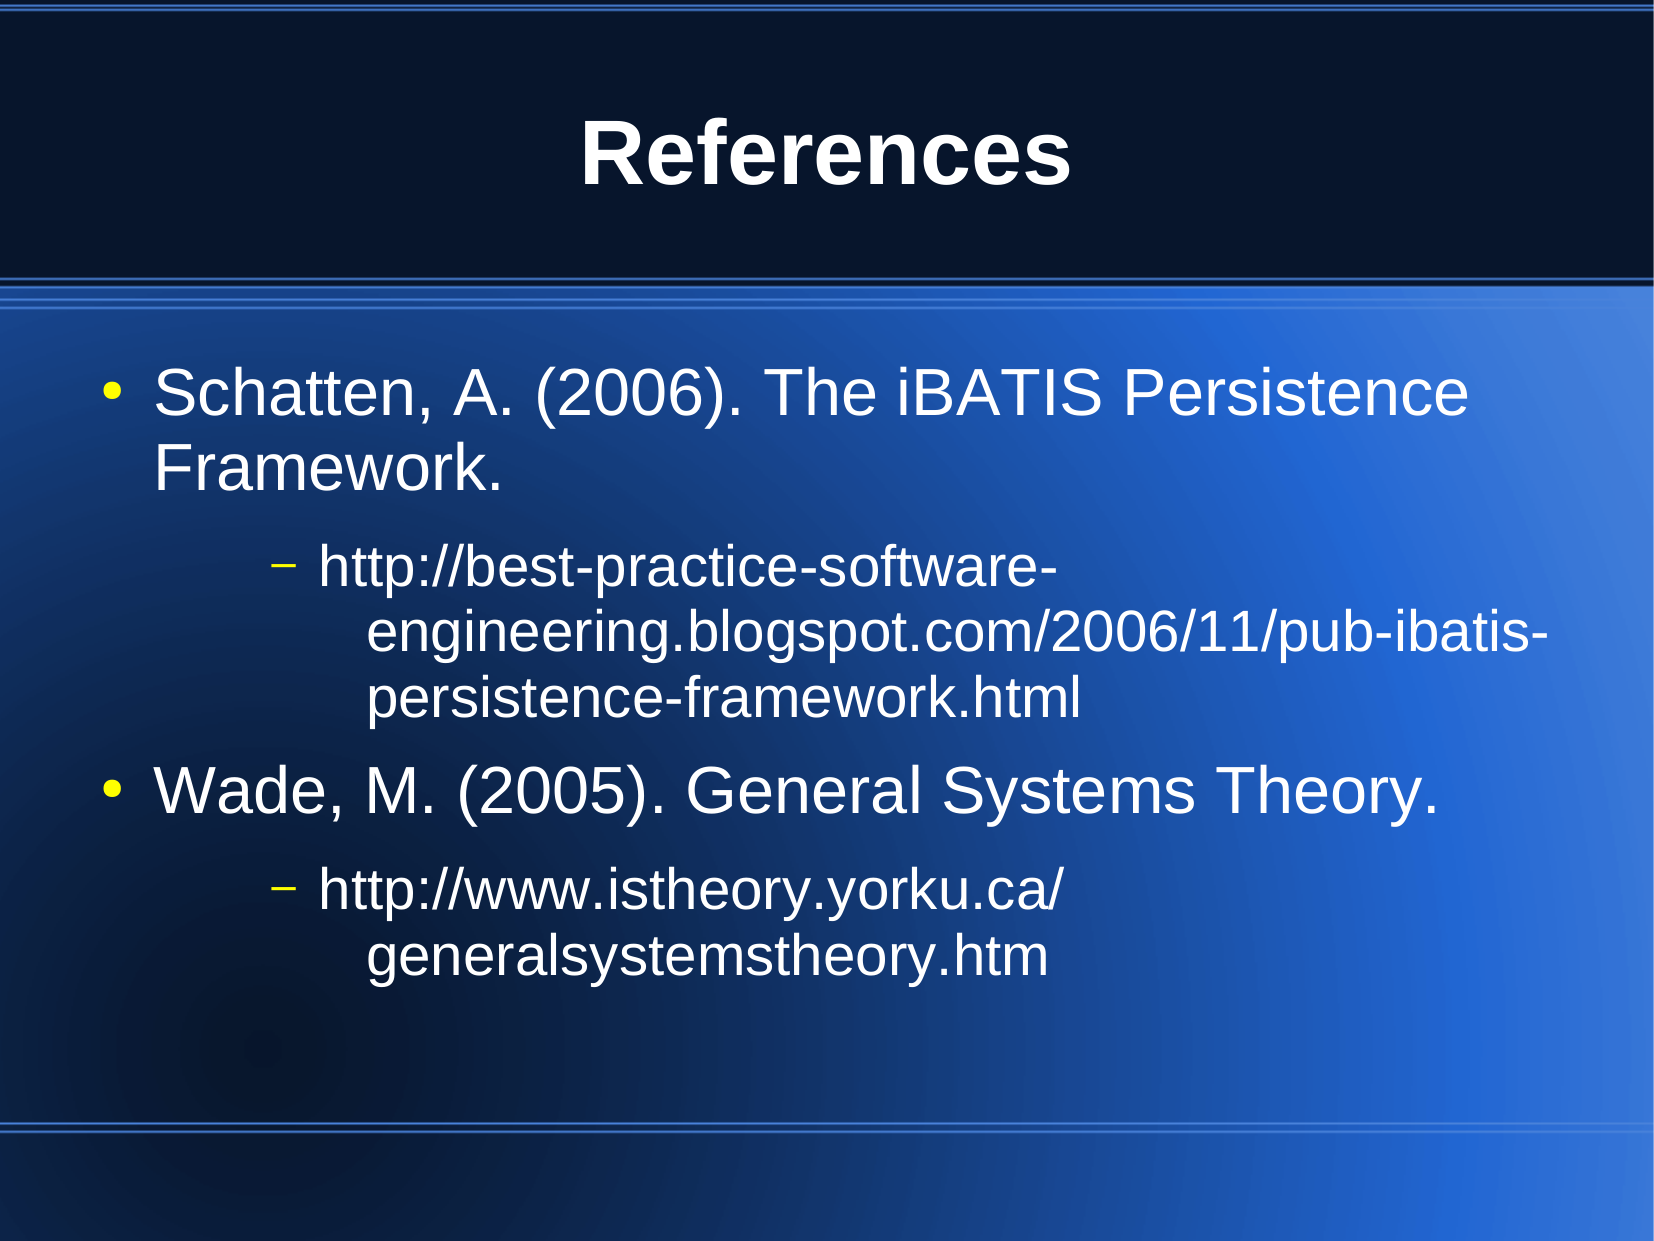

# References
Schatten, A. (2006). The iBATIS Persistence Framework.
http://best-practice-software-engineering.blogspot.com/2006/11/pub-ibatis-persistence-framework.html
Wade, M. (2005). General Systems Theory.
http://www.istheory.yorku.ca/generalsystemstheory.htm